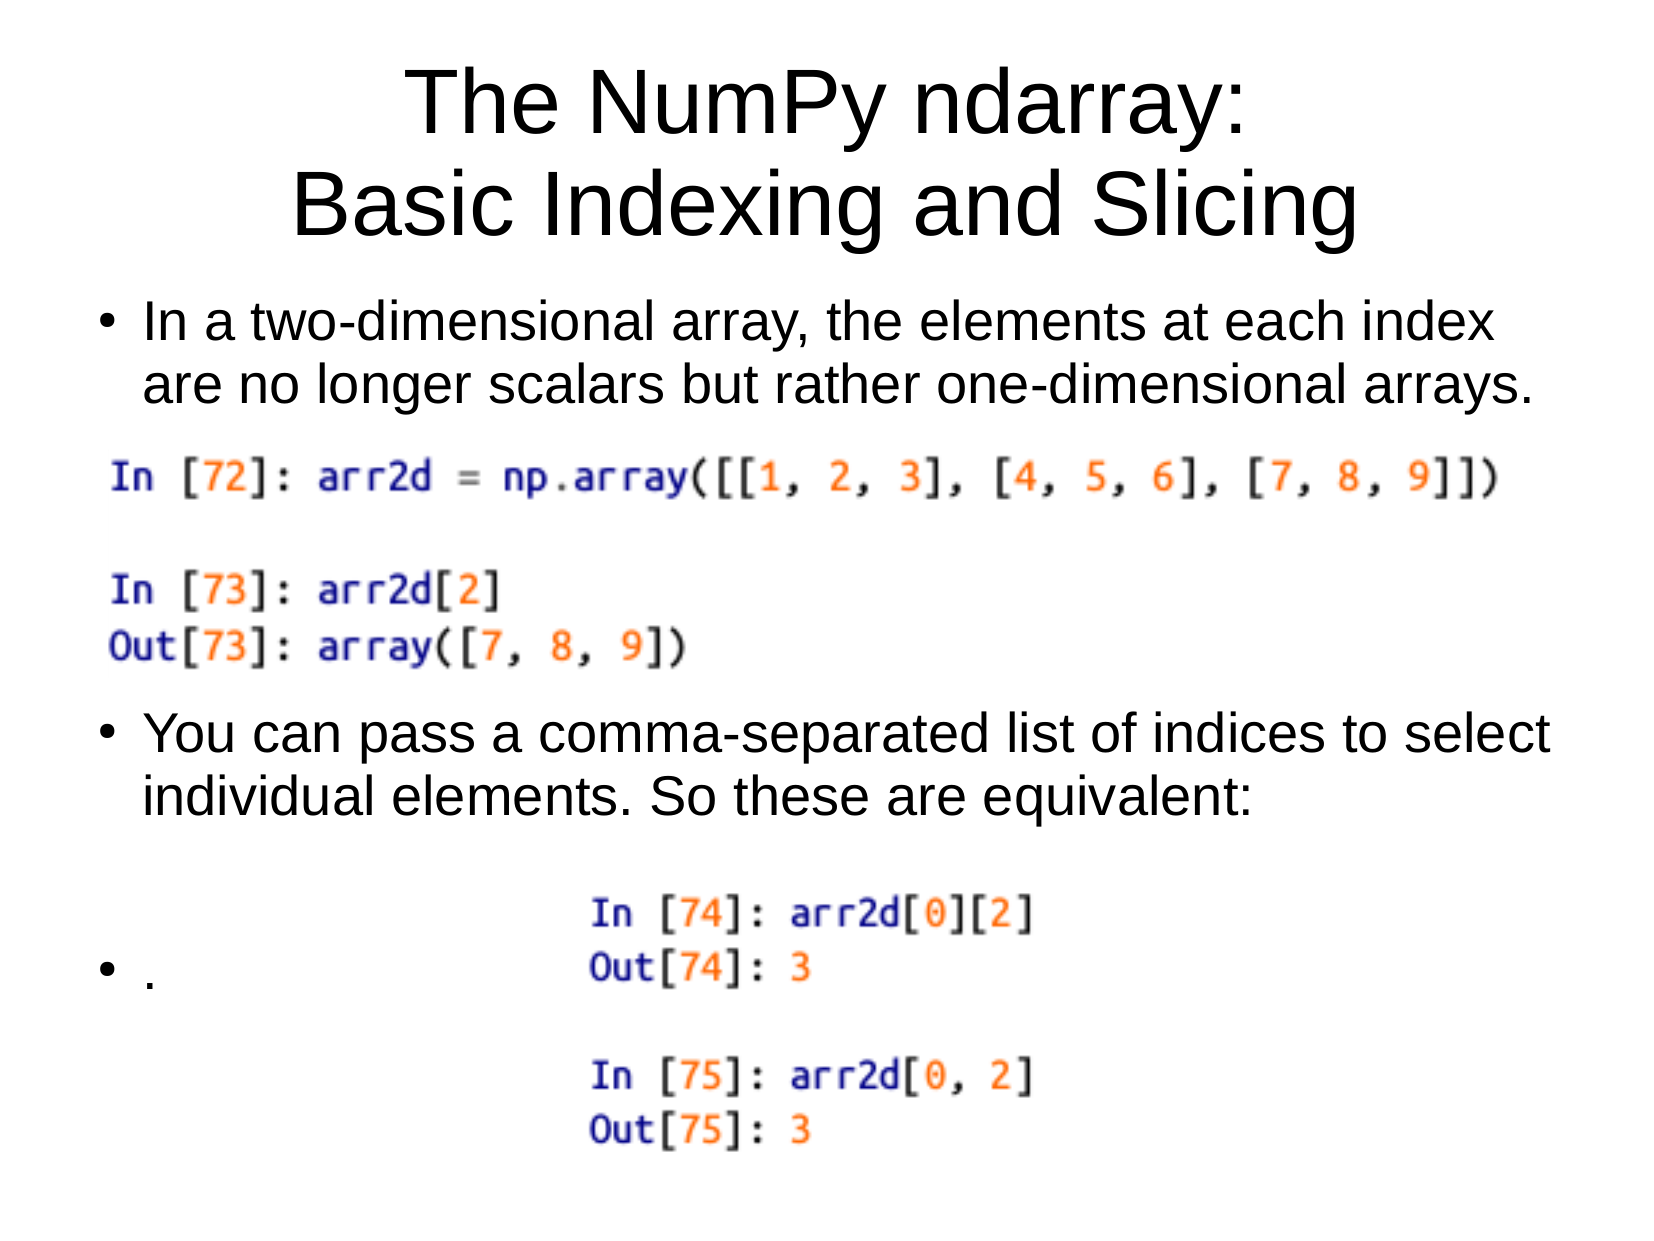

# The NumPy ndarray: Basic Indexing and Slicing
In a two-dimensional array, the elements at each index are no longer scalars but rather one-dimensional arrays.
You can pass a comma-separated list of indices to select individual elements. So these are equivalent:
.